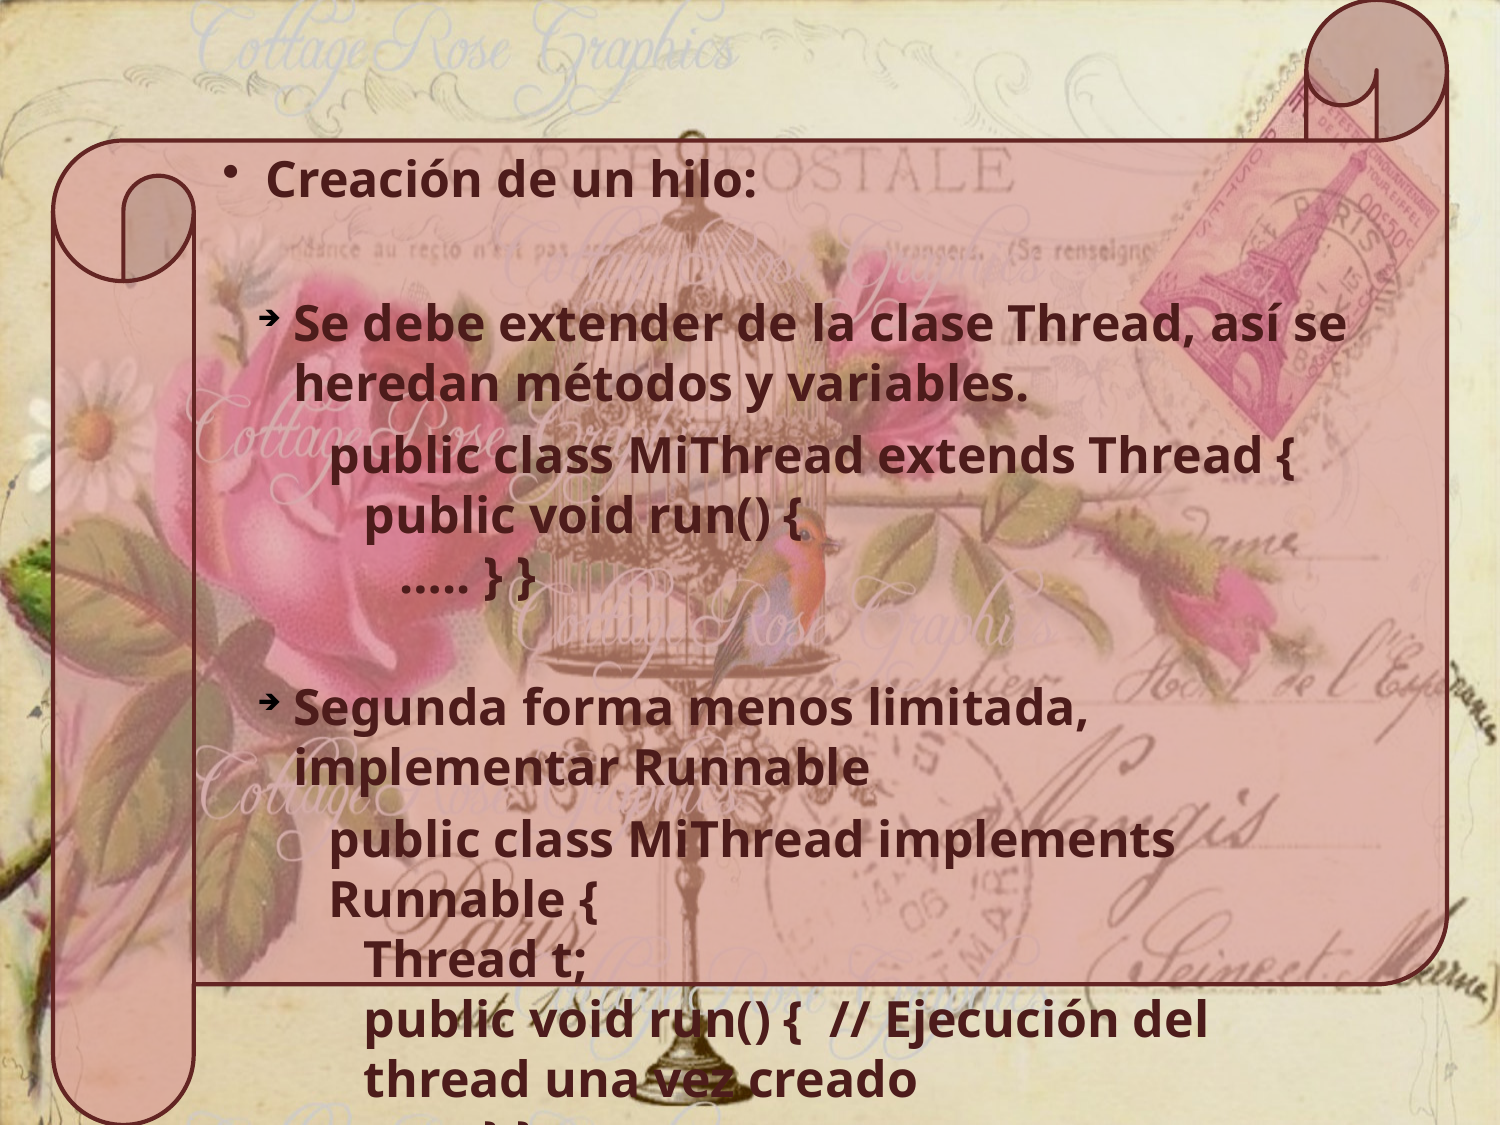

Creación de un hilo:
Se debe extender de la clase Thread, así se heredan métodos y variables.
public class MiThread extends Thread {
public void run() {
….. } }
Segunda forma menos limitada, implementar Runnable
public class MiThread implements Runnable {
Thread t;
public void run() { // Ejecución del thread una vez creado
….. } }
#